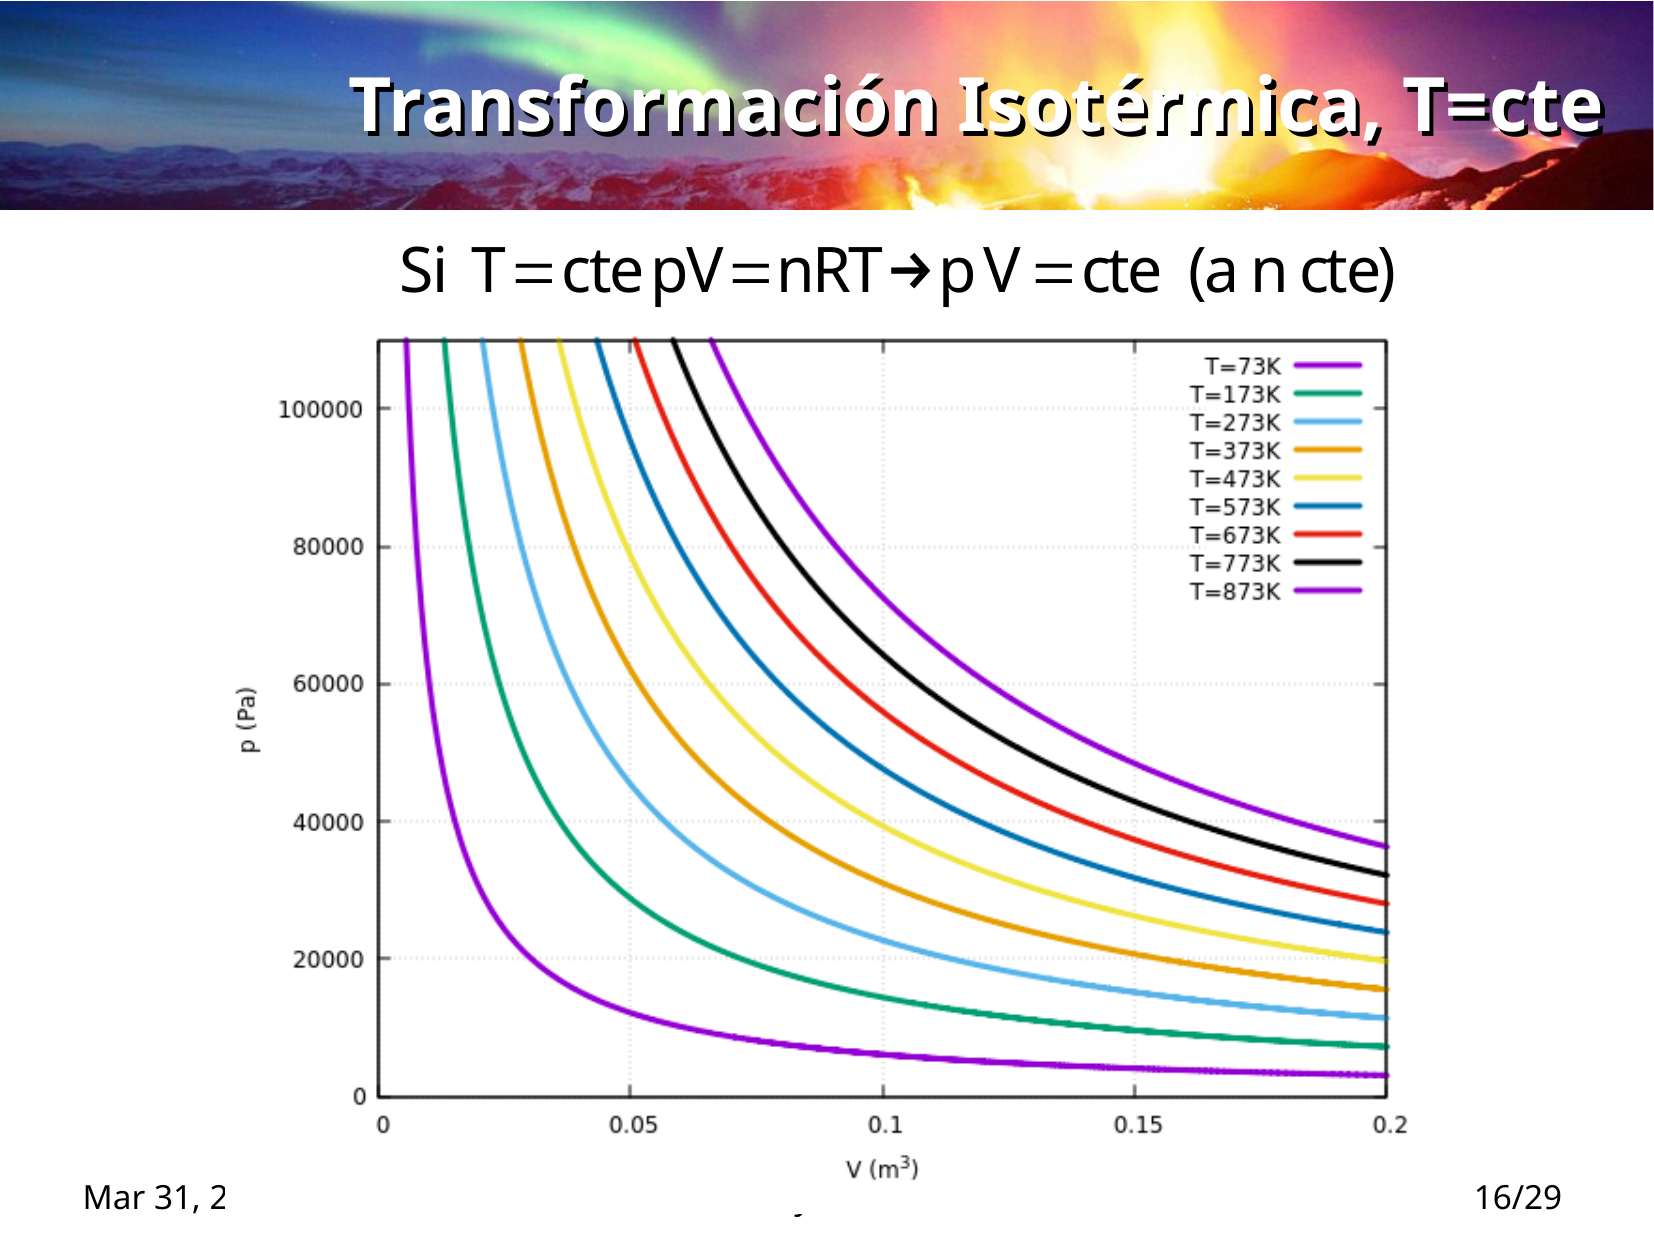

# Transformación Isotérmica, T=cte
Mar 31, 2020
H. Asorey - F3B 2020
16